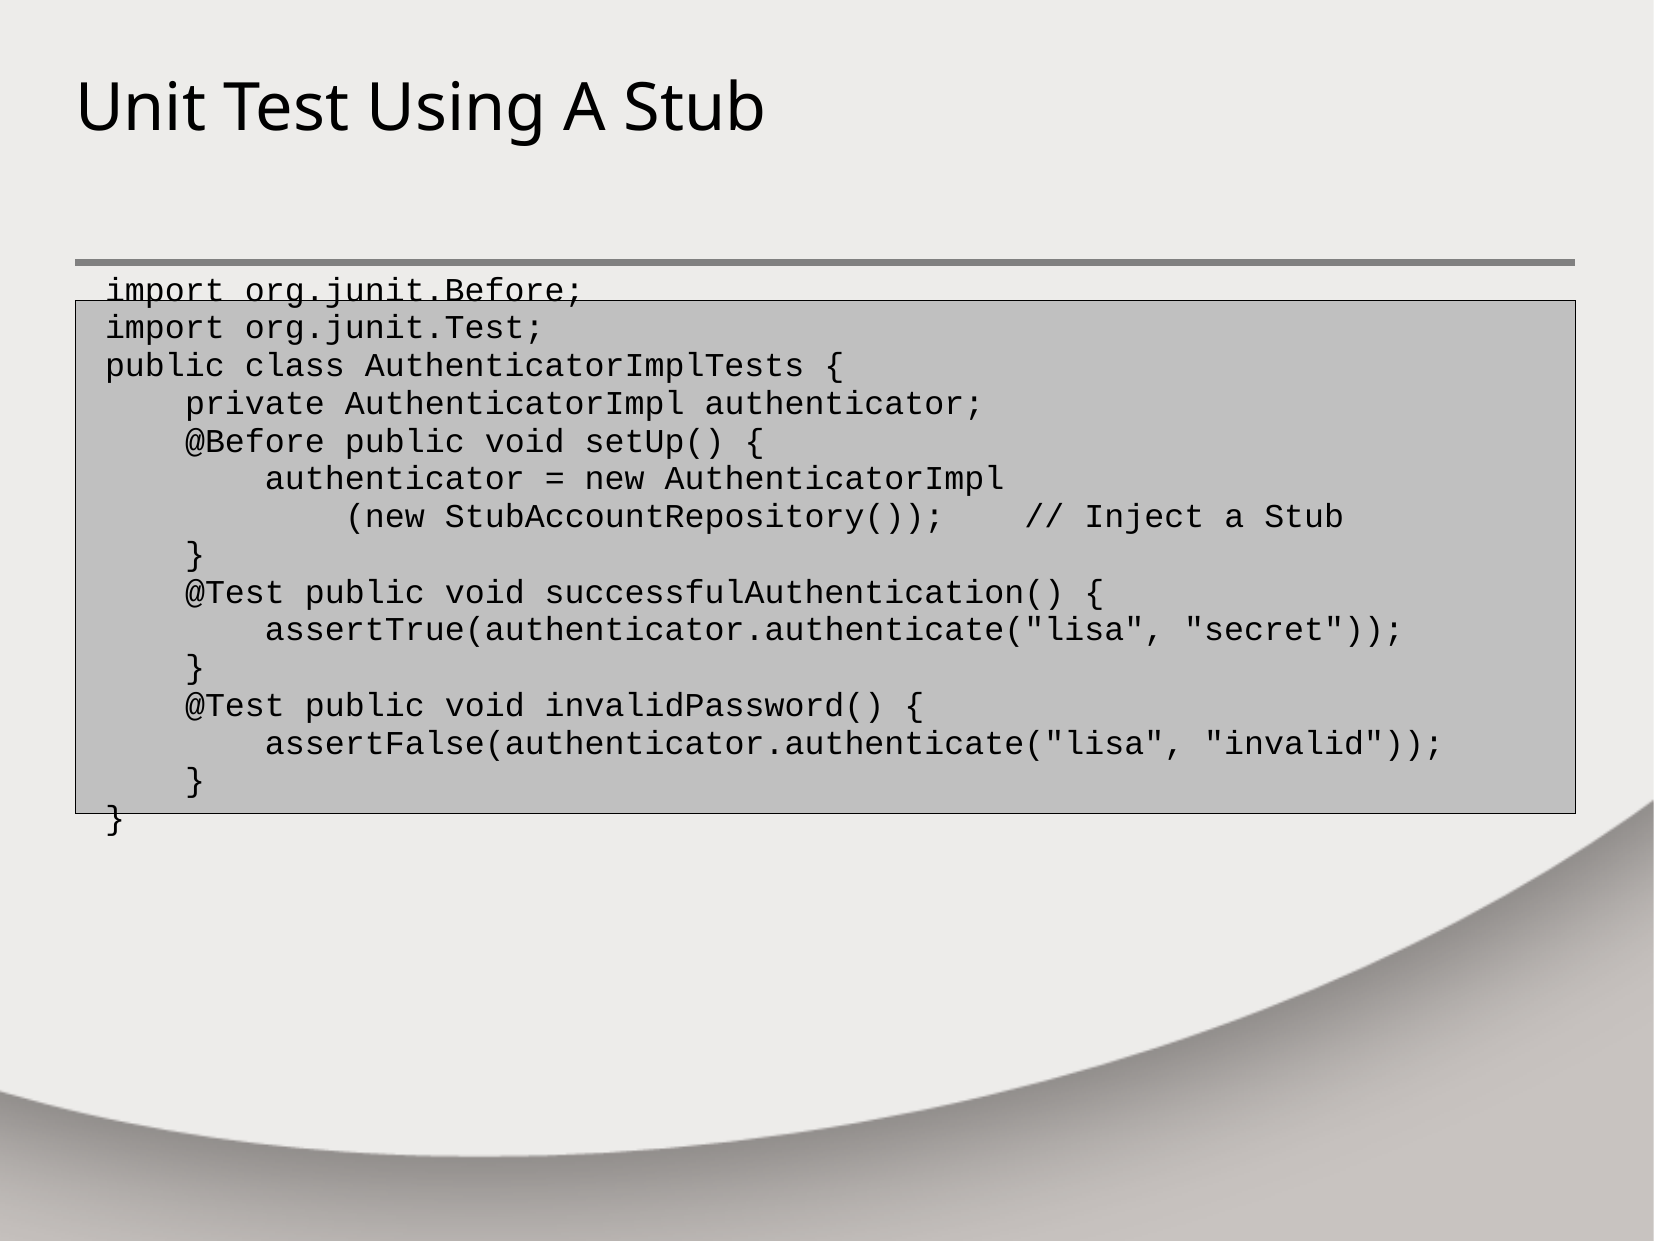

# Unit Test Using A Stub
import org.junit.Before;
import org.junit.Test;
public class AuthenticatorImplTests {
 private AuthenticatorImpl authenticator;
 @Before public void setUp() {
 authenticator = new AuthenticatorImpl
 (new StubAccountRepository()); // Inject a Stub
 }
 @Test public void successfulAuthentication() {
 assertTrue(authenticator.authenticate("lisa", "secret"));
 }
 @Test public void invalidPassword() {
 assertFalse(authenticator.authenticate("lisa", "invalid"));
 }
}